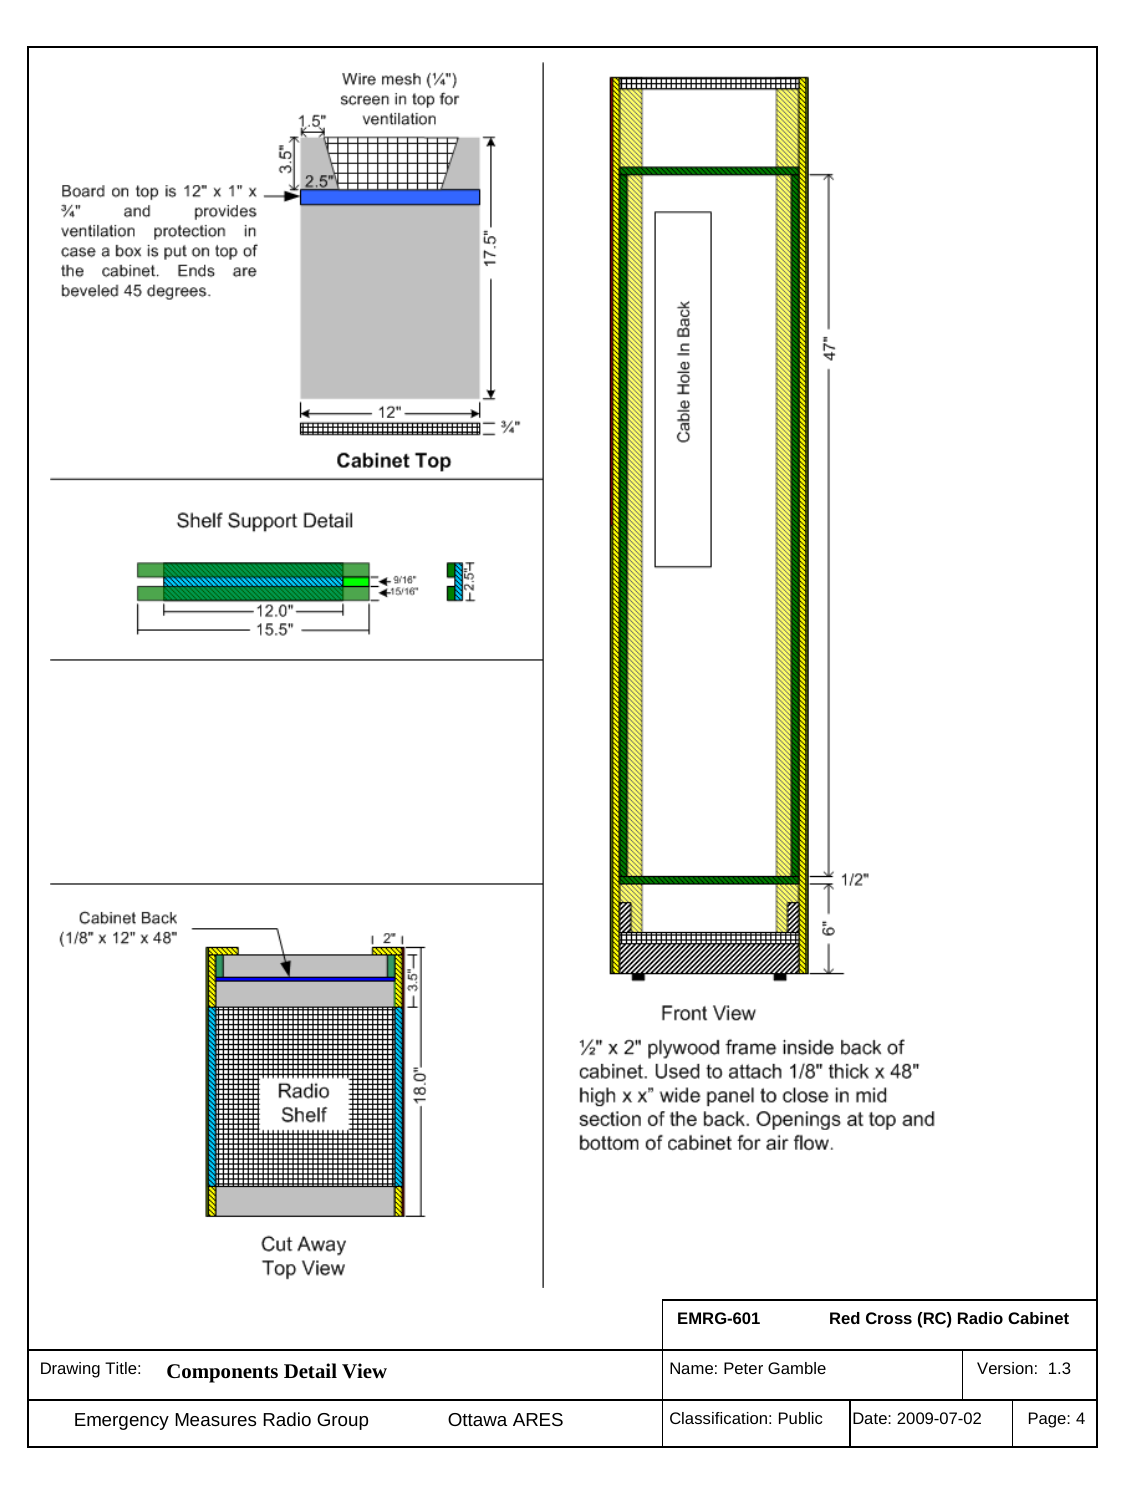

Components Detail View
Emergency Measures Radio Group Ottawa ARES
Page: